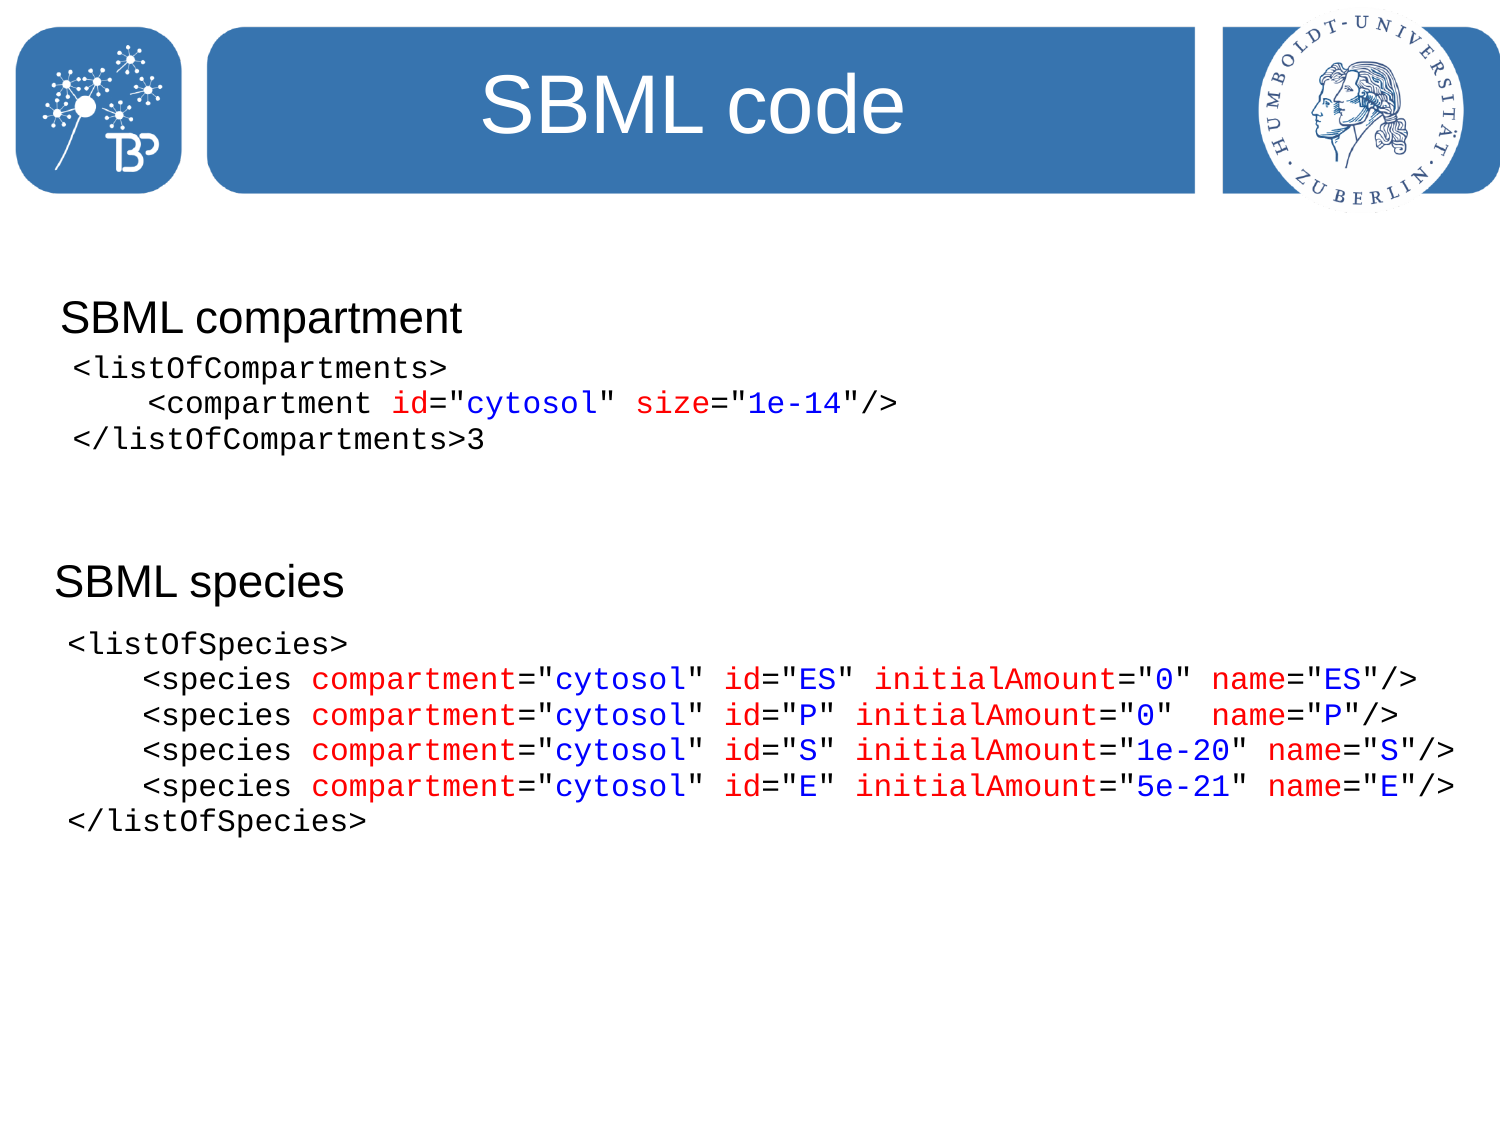

# SBML code
SBML compartment
<listOfCompartments>
	<compartment id="cytosol" size="1e-14"/>
</listOfCompartments>3
SBML species
<listOfSpecies>
	<species compartment="cytosol" id="ES" initialAmount="0" name="ES"/>
 <species compartment="cytosol" id="P" initialAmount="0" name="P"/>
 <species compartment="cytosol" id="S" initialAmount="1e-20" name="S"/>
 <species compartment="cytosol" id="E" initialAmount="5e-21" name="E"/>
</listOfSpecies>